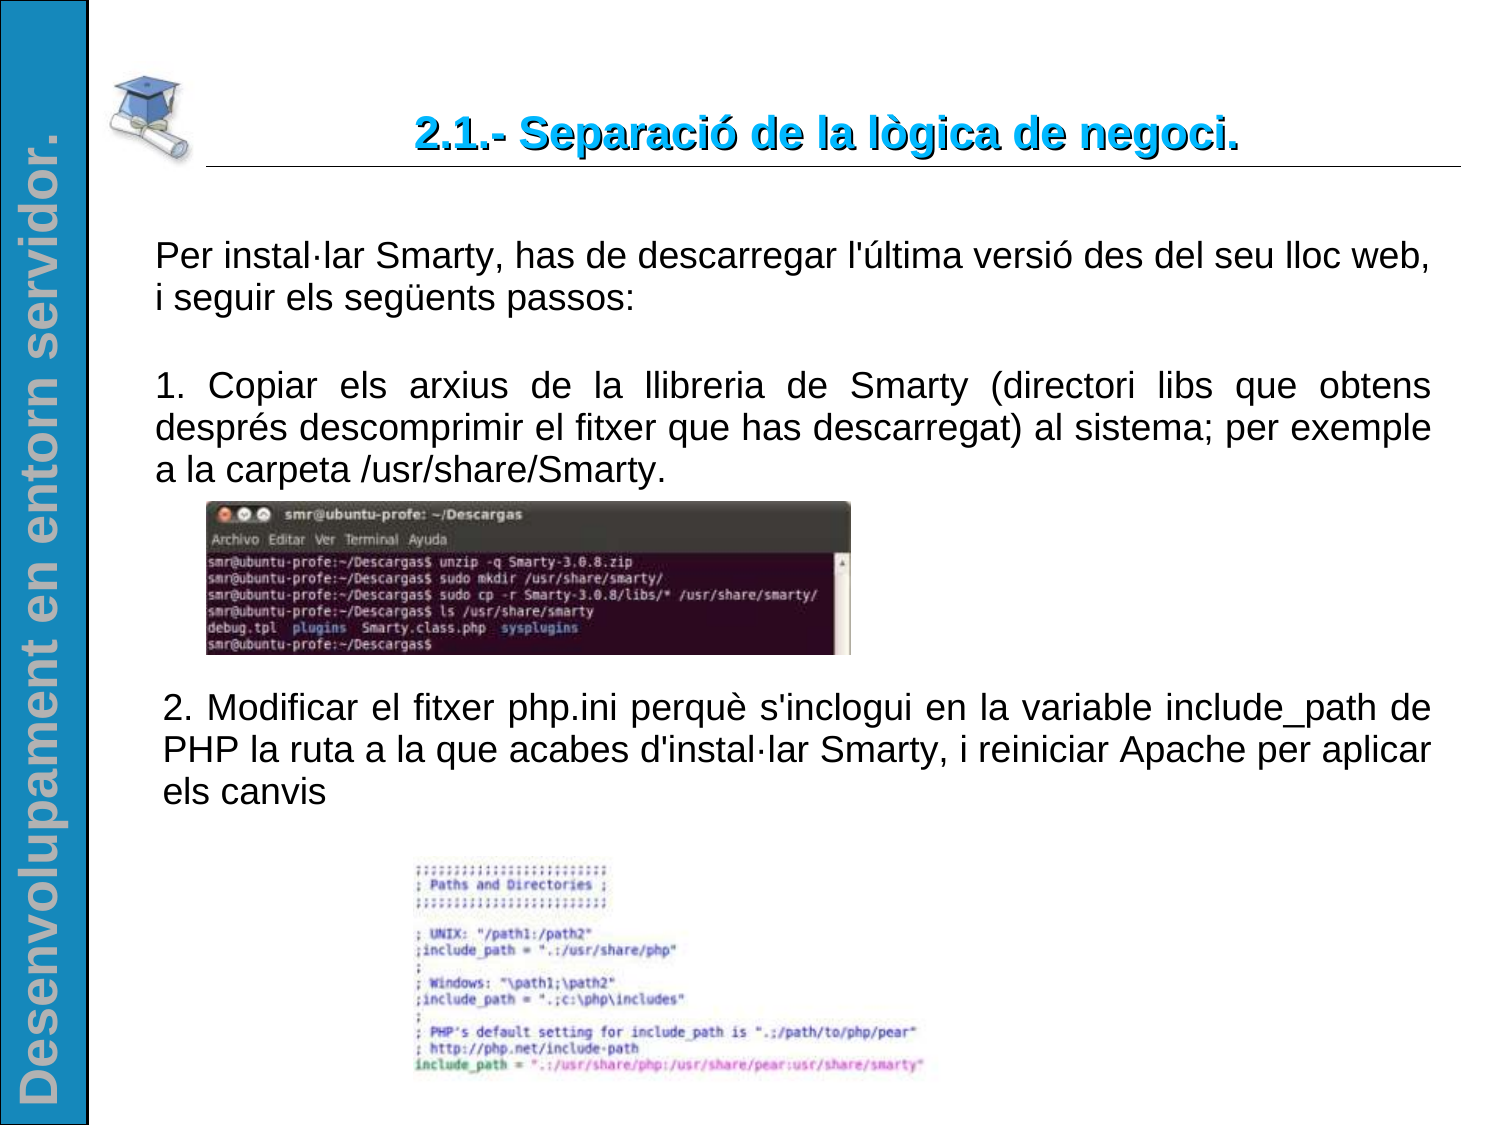

# 2.1.- Separació de la lògica de negoci.
Per instal·lar Smarty, has de descarregar l'última versió des del seu lloc web, i seguir els següents passos:
1. Copiar els arxius de la llibreria de Smarty (directori libs que obtens després descomprimir el fitxer que has descarregat) al sistema; per exemple a la carpeta /usr/share/Smarty.
2. Modificar el fitxer php.ini perquè s'inclogui en la variable include_path de PHP la ruta a la que acabes d'instal·lar Smarty, i reiniciar Apache per aplicar els canvis